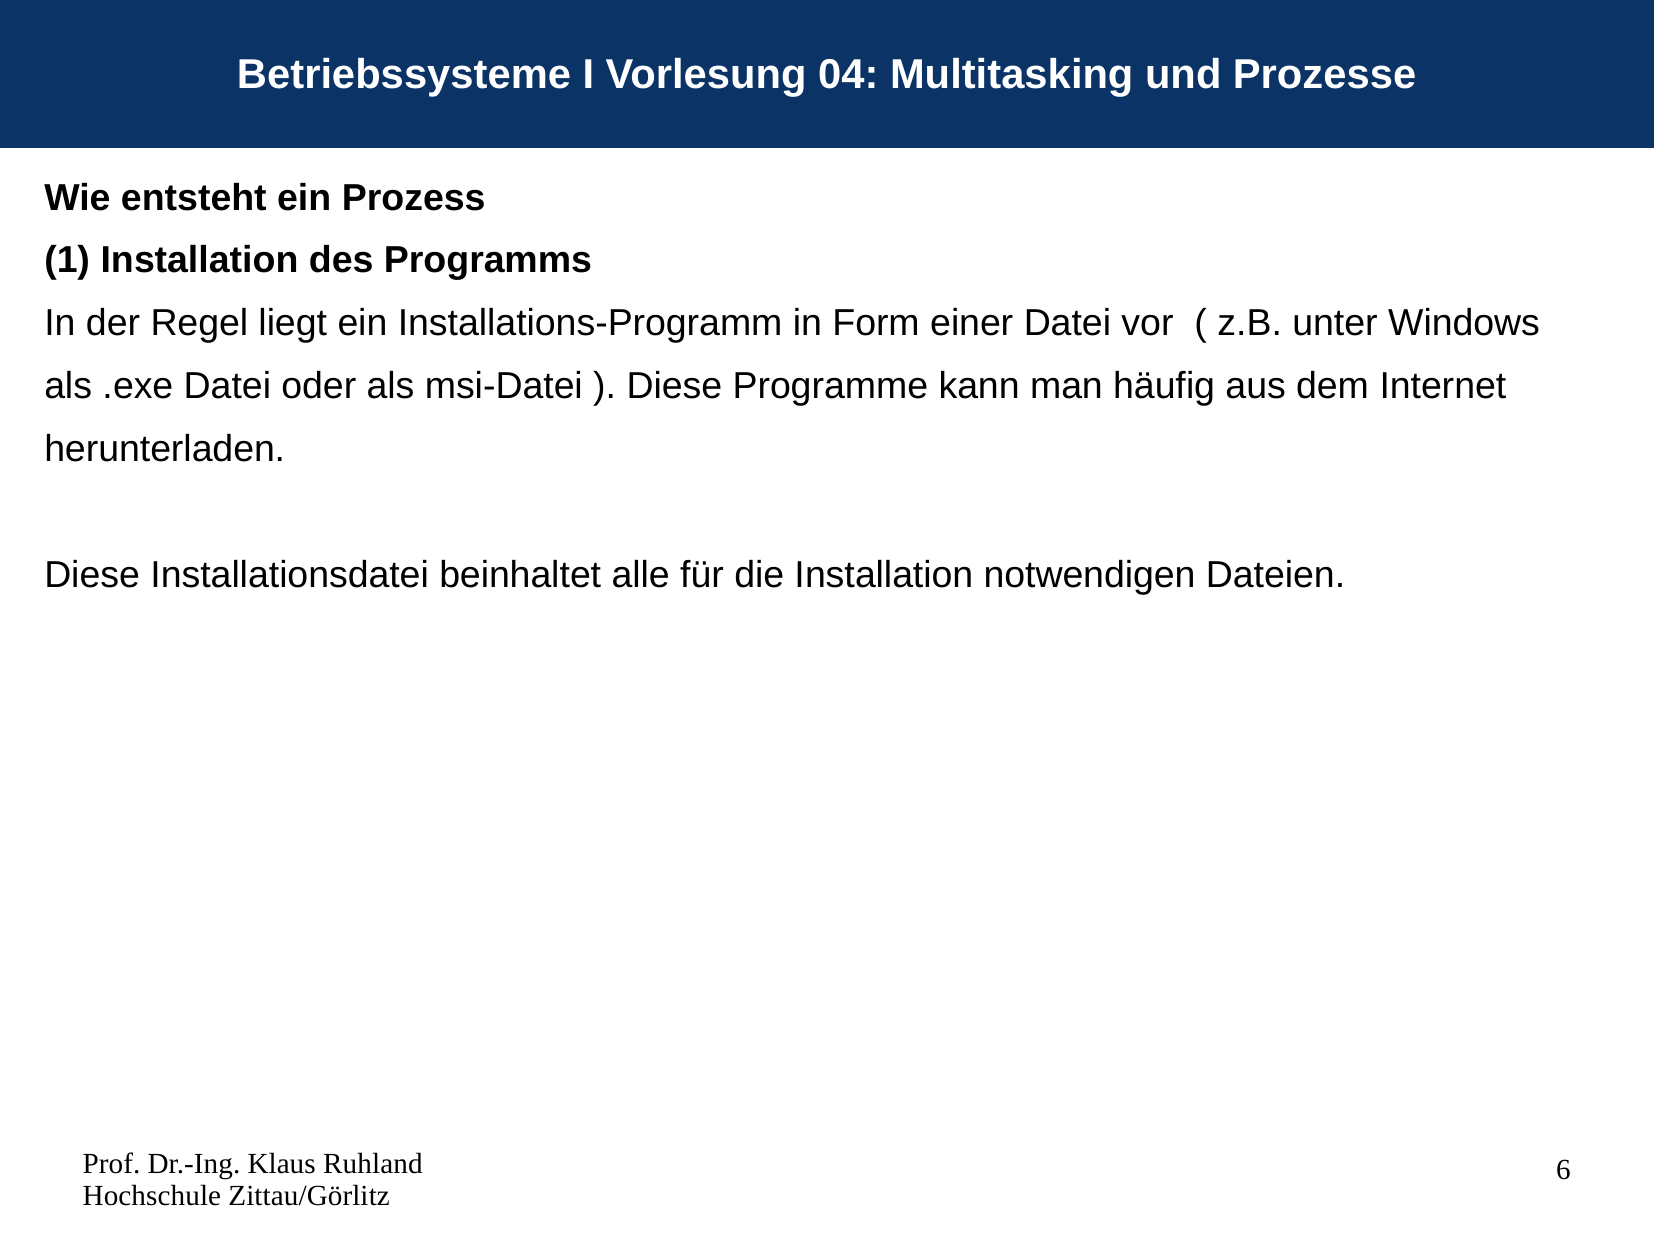

Wie entsteht ein Prozess
(1) Installation des Programms
In der Regel liegt ein Installations-Programm in Form einer Datei vor ( z.B. unter Windows als .exe Datei oder als msi-Datei ). Diese Programme kann man häufig aus dem Internet herunterladen.
Diese Installationsdatei beinhaltet alle für die Installation notwendigen Dateien.
6